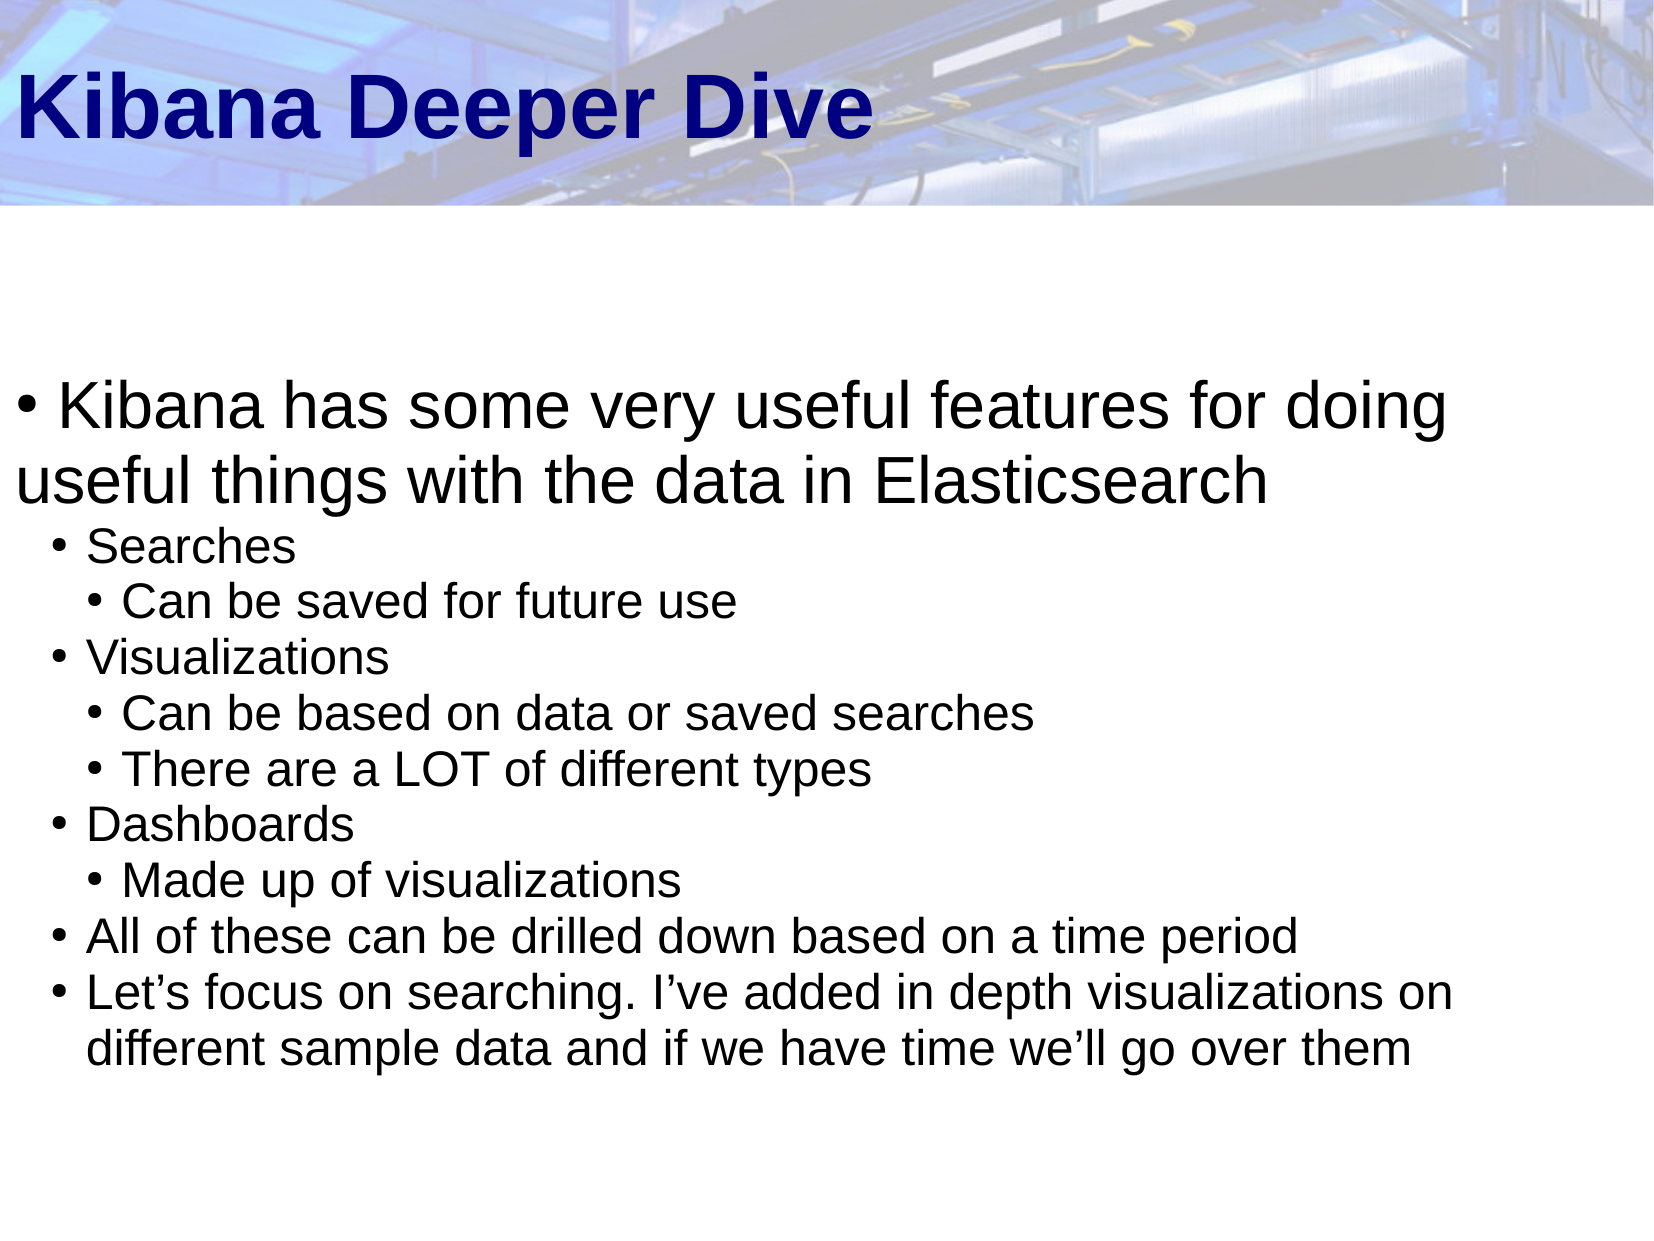

# Kibana Deeper Dive
 Kibana has some very useful features for doing useful things with the data in Elasticsearch
Searches
Can be saved for future use
Visualizations
Can be based on data or saved searches
There are a LOT of different types
Dashboards
Made up of visualizations
All of these can be drilled down based on a time period
Let’s focus on searching. I’ve added in depth visualizations on different sample data and if we have time we’ll go over them